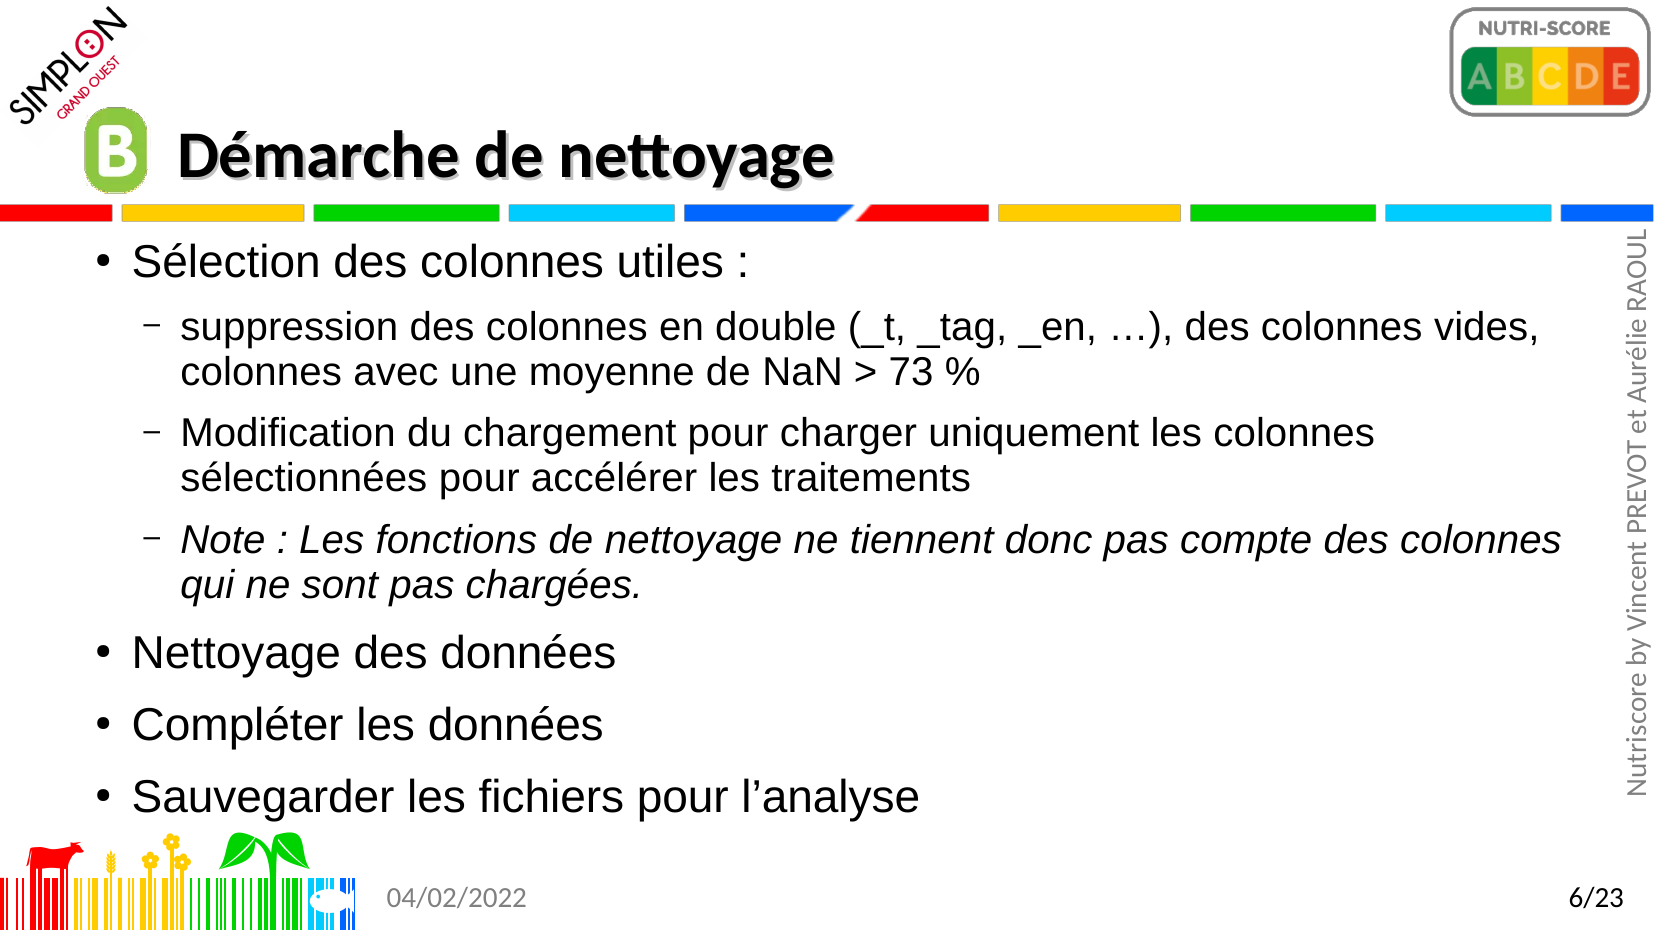

# Démarche de nettoyage
Sélection des colonnes utiles :
suppression des colonnes en double (_t, _tag, _en, …), des colonnes vides, colonnes avec une moyenne de NaN > 73 %
Modification du chargement pour charger uniquement les colonnes sélectionnées pour accélérer les traitements
Note : Les fonctions de nettoyage ne tiennent donc pas compte des colonnes qui ne sont pas chargées.
Nettoyage des données
Compléter les données
Sauvegarder les fichiers pour l’analyse
6